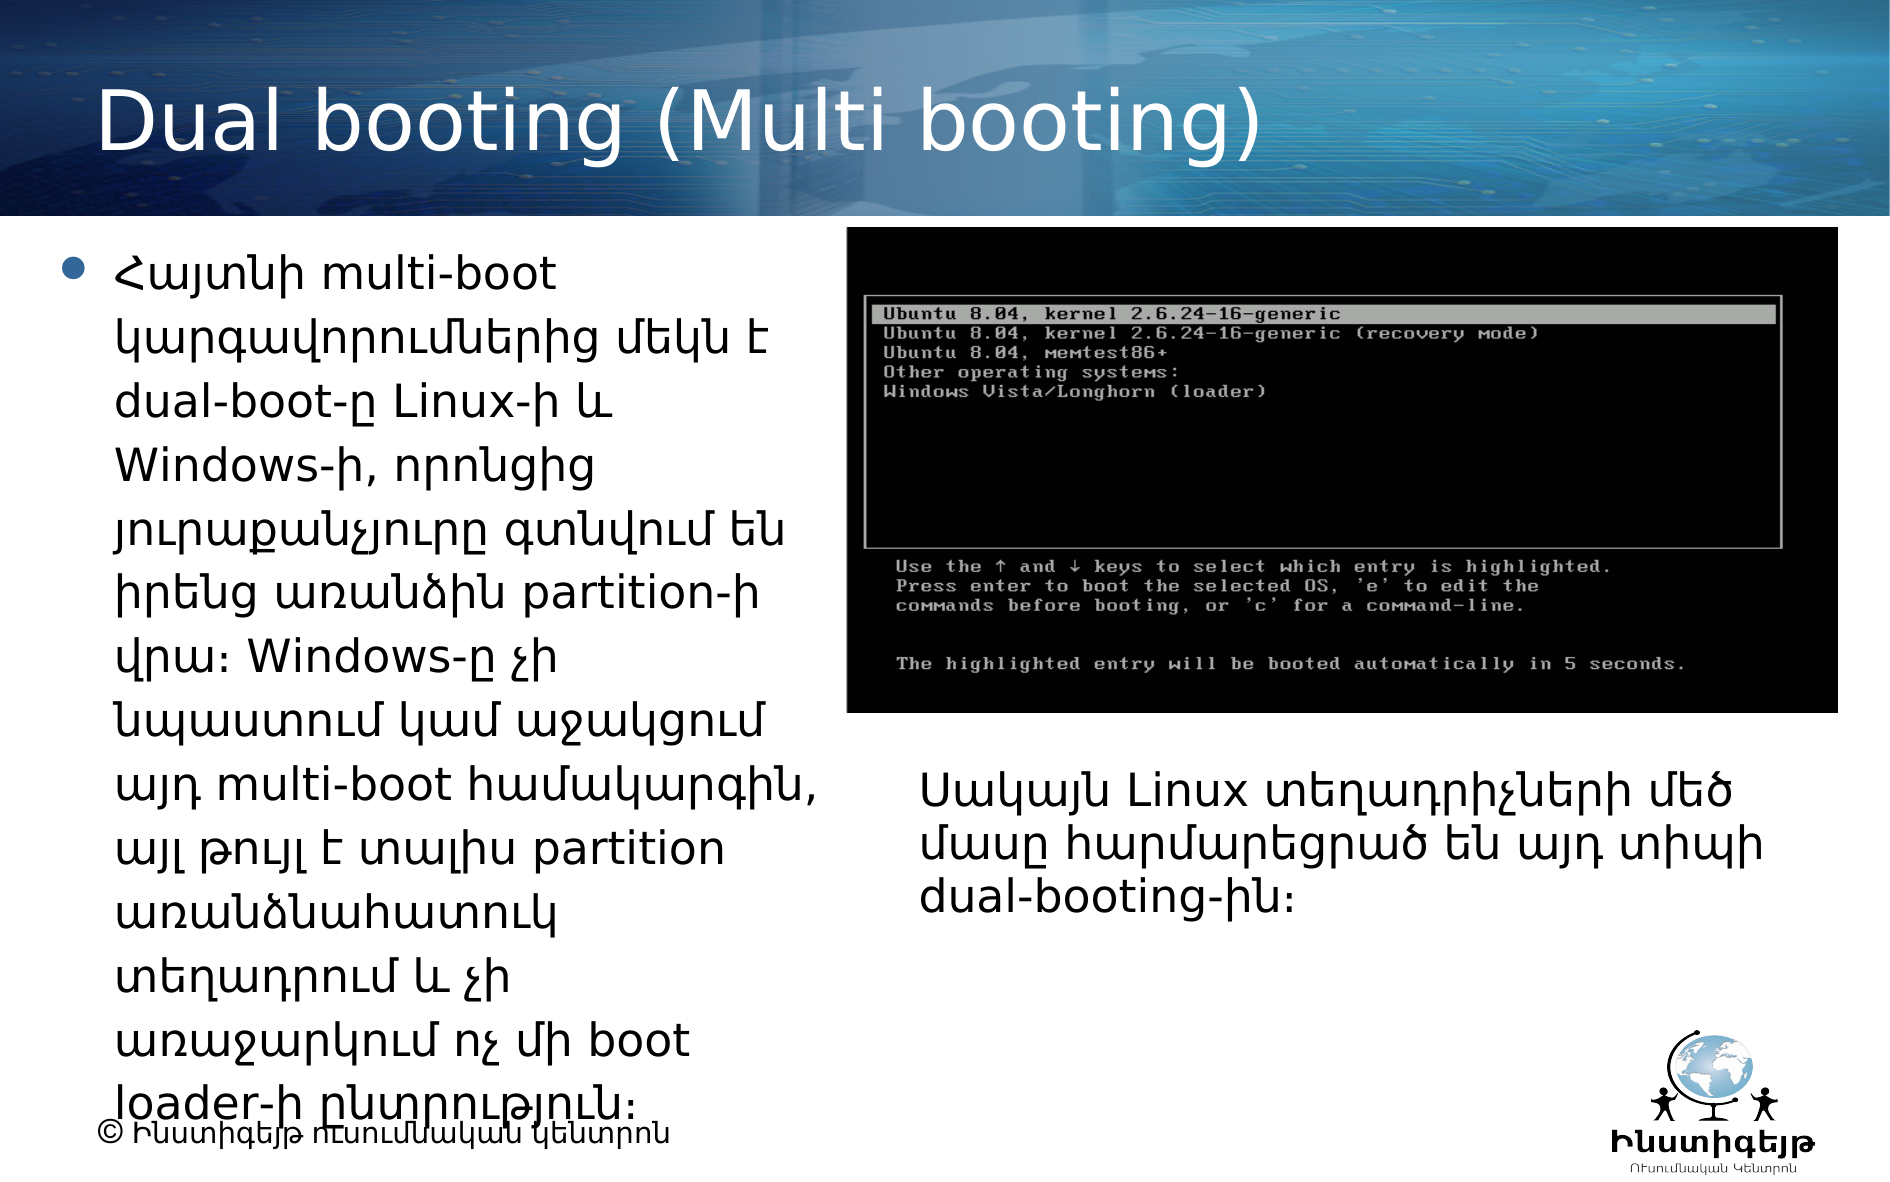

# Dual booting (Multi booting)
Հայտնի multi-boot կարգավորումներից մեկն է dual-boot-ը Linux-ի և Windows-ի, որոնցից յուրաքանչյուրը գտնվում են իրենց առանձին partition-ի վրա։ Windows-ը չի նպաստում կամ աջակցում այդ multi-boot համակարգին, այլ թույլ է տալիս partition առանձնահատուկ տեղադրում և չի առաջարկում ոչ մի boot loader-ի ընտրություն։
Սակայն Linux տեղադրիչների մեծ մասը հարմարեցրած են այդ տիպի dual-booting-ին։